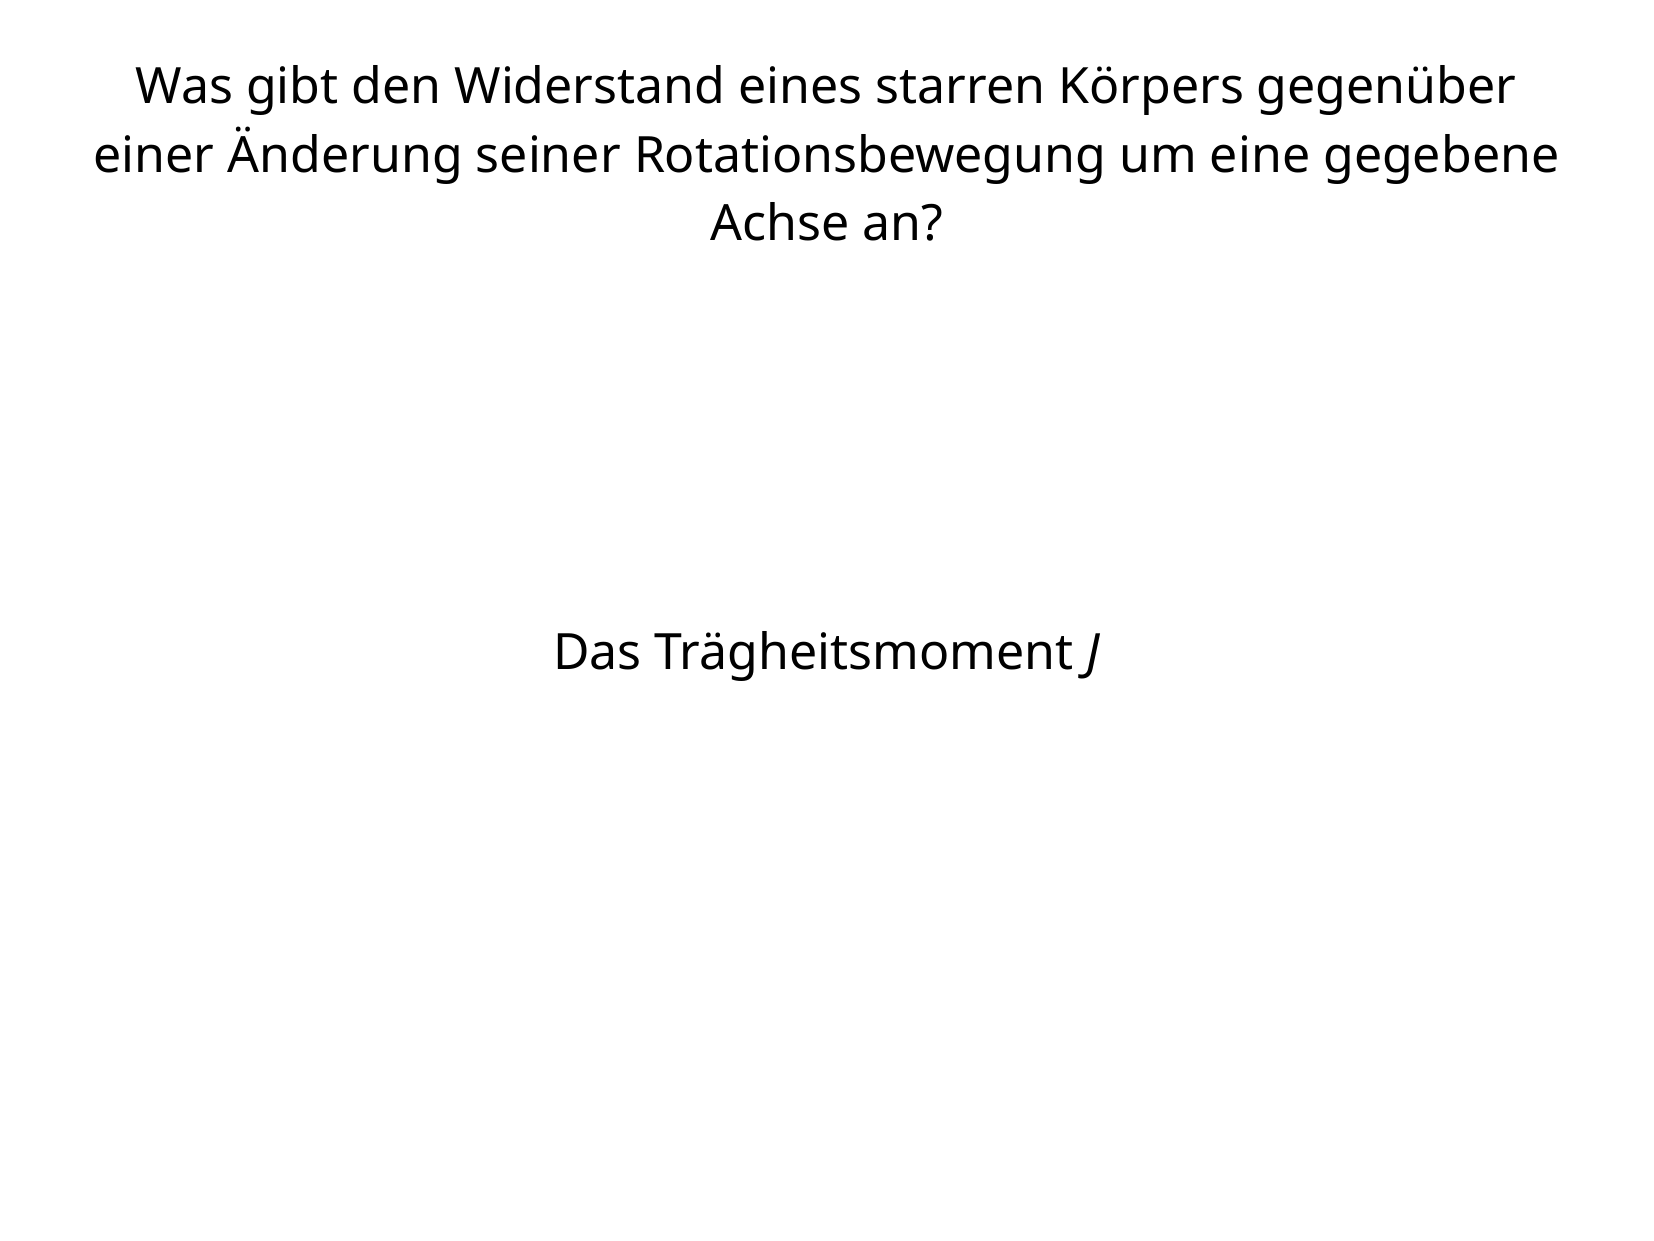

# Was gibt den Widerstand eines starren Körpers gegenüber einer Änderung seiner Rotationsbewegung um eine gegebene Achse an?
Das Trägheitsmoment J